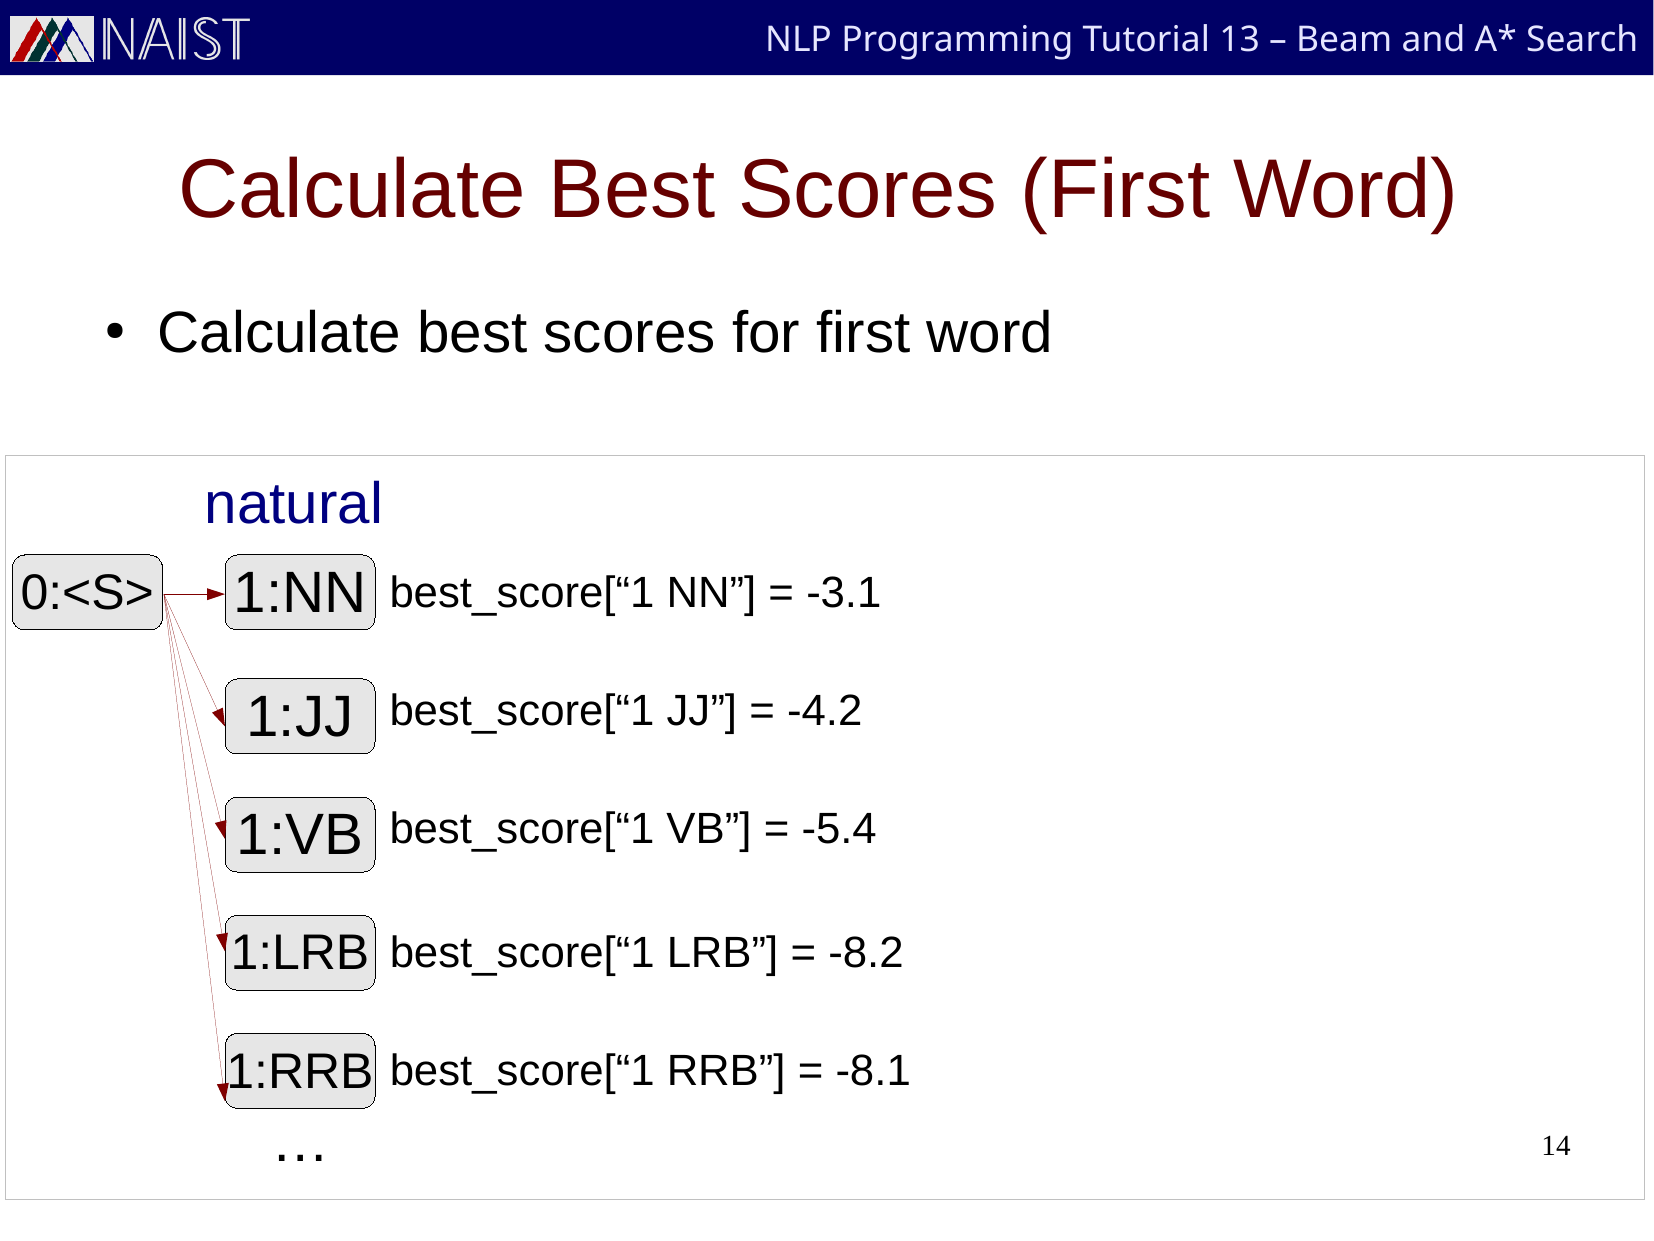

# Calculate Best Scores (First Word)
Calculate best scores for first word
natural
0:<S>
1:NN
best_score[“1 NN”] = -3.1
best_score[“1 JJ”] = -4.2
1:JJ
best_score[“1 VB”] = -5.4
1:VB
1:LRB
best_score[“1 LRB”] = -8.2
1:RRB
best_score[“1 RRB”] = -8.1
…
14